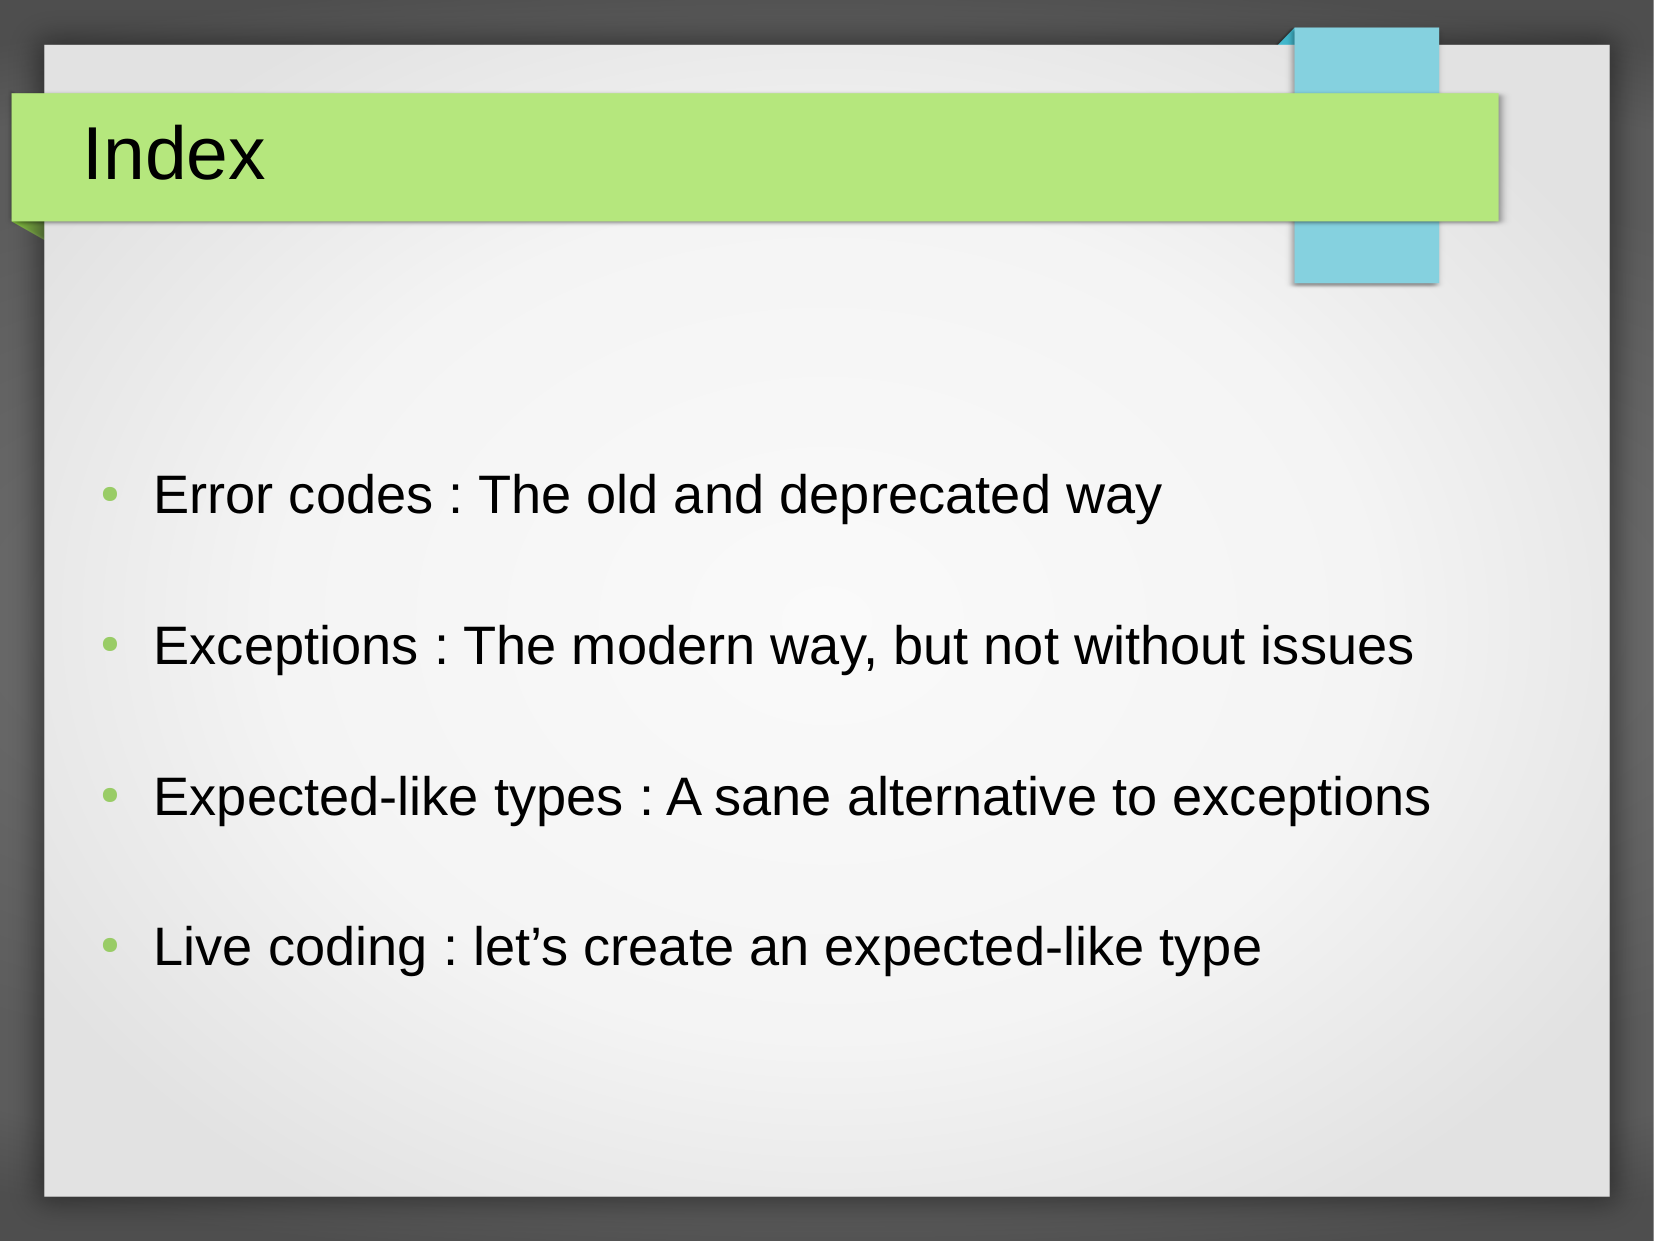

# Index
Error codes : The old and deprecated way
Exceptions : The modern way, but not without issues
Expected-like types : A sane alternative to exceptions
Live coding : let’s create an expected-like type